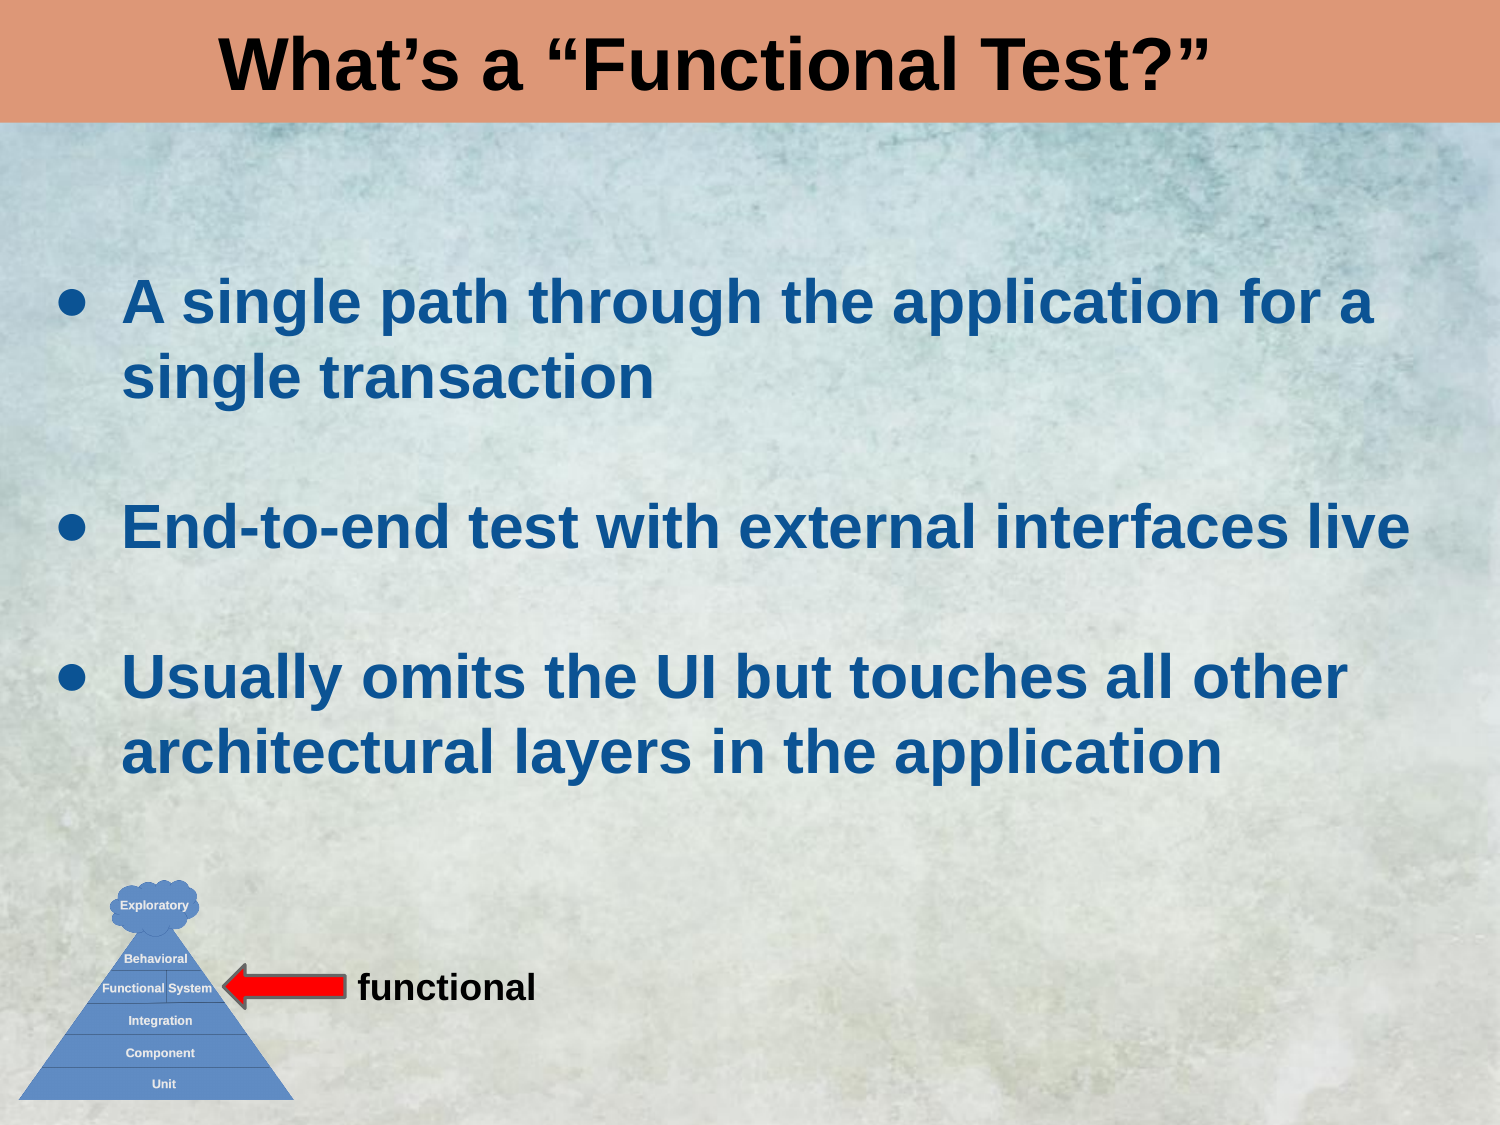

What’s a “Functional Test?”
# A single path through the application for a single transaction
End-to-end test with external interfaces live
Usually omits the UI but touches all other architectural layers in the application
functional